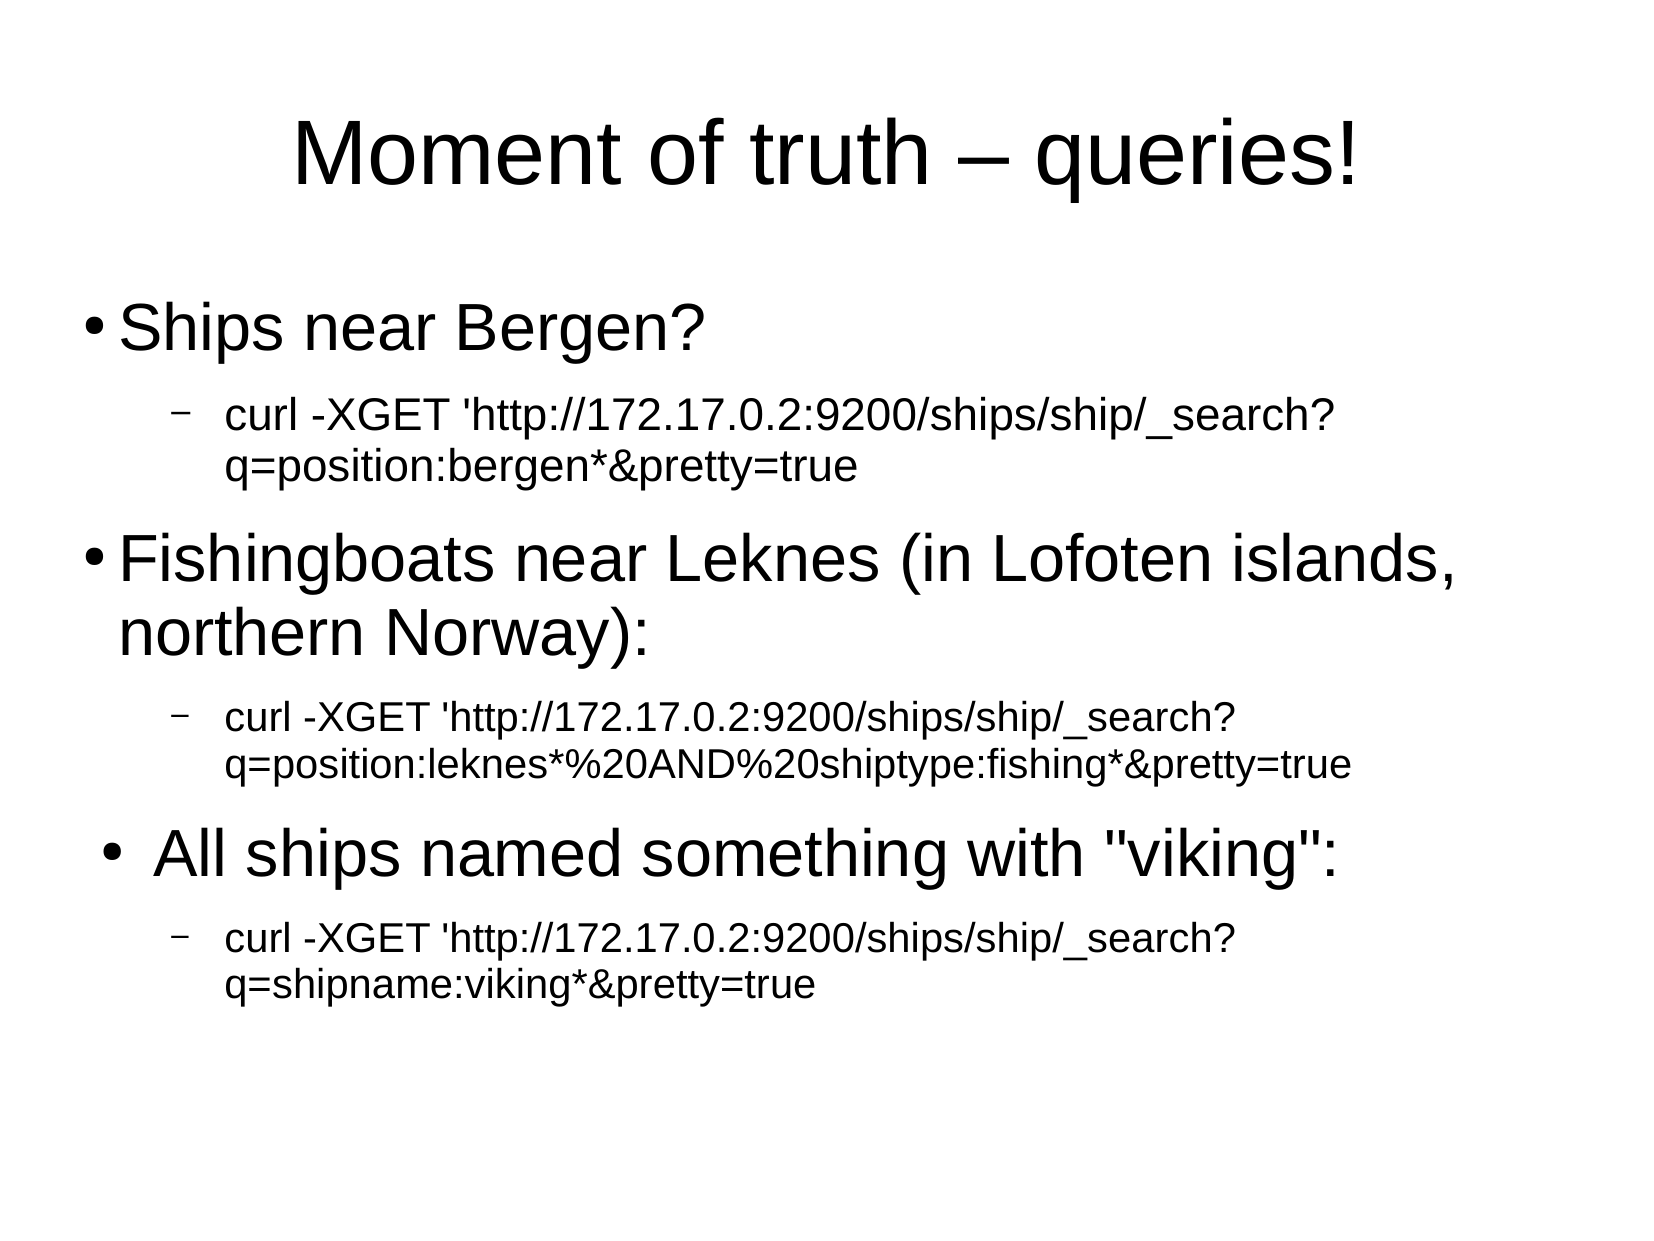

# Moment of truth – queries!
Ships near Bergen?
curl -XGET 'http://172.17.0.2:9200/ships/ship/_search?q=position:bergen*&pretty=true
Fishingboats near Leknes (in Lofoten islands, northern Norway):
curl -XGET 'http://172.17.0.2:9200/ships/ship/_search?q=position:leknes*%20AND%20shiptype:fishing*&pretty=true
All ships named something with "viking":
curl -XGET 'http://172.17.0.2:9200/ships/ship/_search?q=shipname:viking*&pretty=true